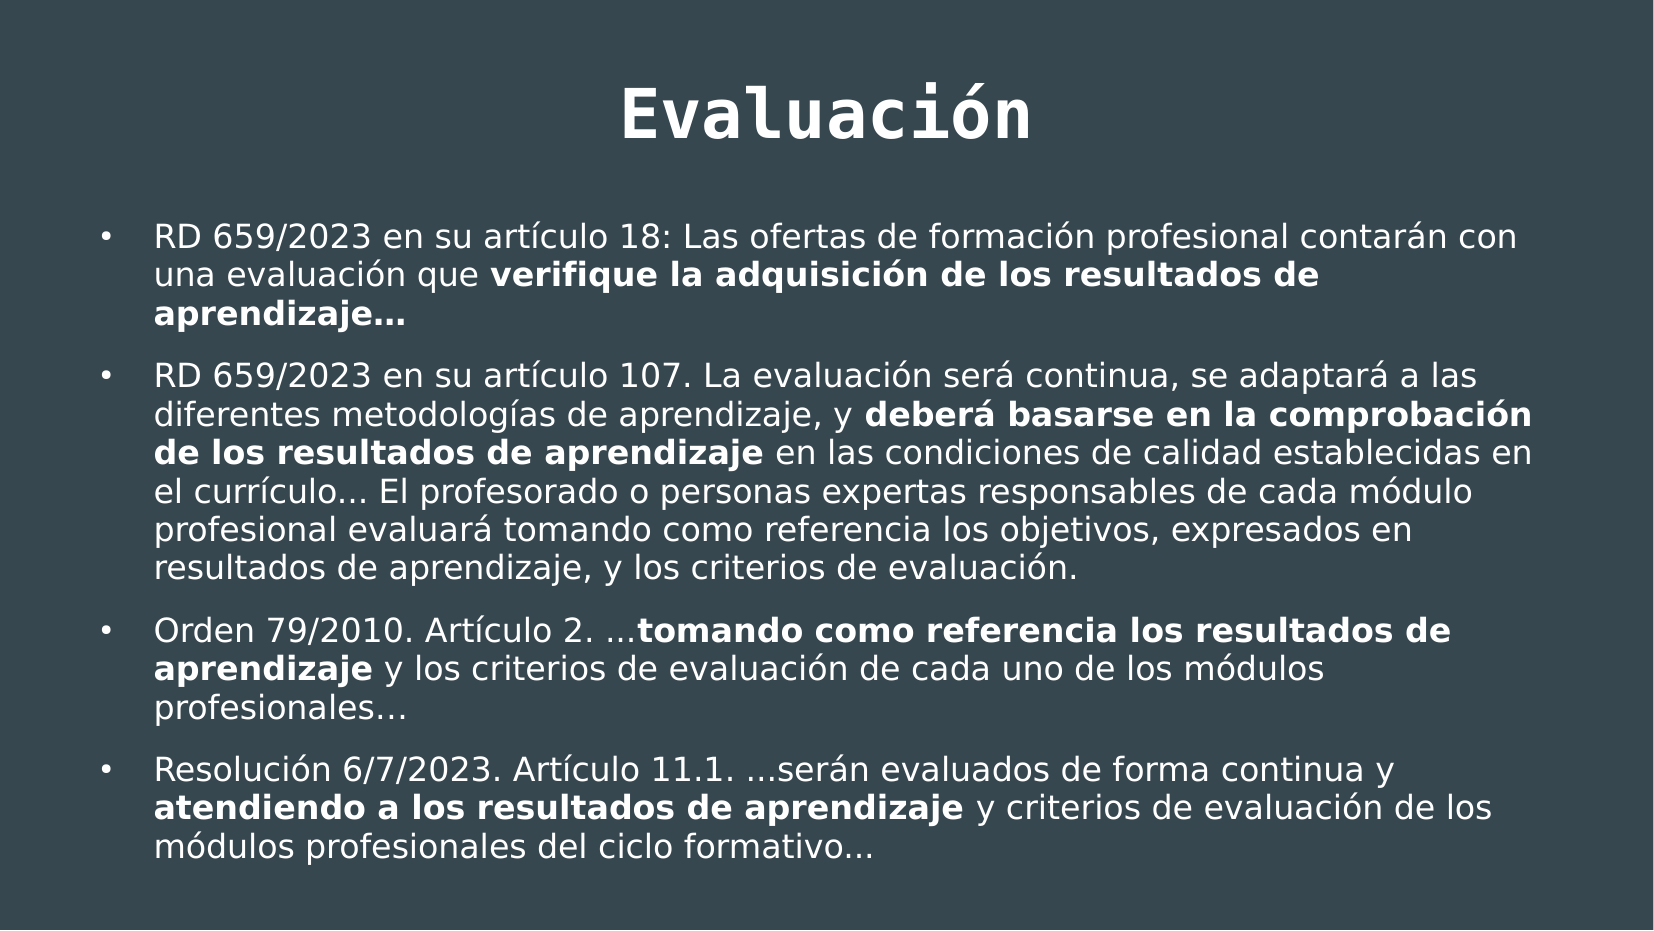

# Evaluación
RD 659/2023 en su artículo 18: Las ofertas de formación profesional contarán con una evaluación que verifique la adquisición de los resultados de aprendizaje…
RD 659/2023 en su artículo 107. La evaluación será continua, se adaptará a las diferentes metodologías de aprendizaje, y deberá basarse en la comprobación de los resultados de aprendizaje en las condiciones de calidad establecidas en el currículo... El profesorado o personas expertas responsables de cada módulo profesional evaluará tomando como referencia los objetivos, expresados en resultados de aprendizaje, y los criterios de evaluación.
Orden 79/2010. Artículo 2. ...tomando como referencia los resultados de aprendizaje y los criterios de evaluación de cada uno de los módulos profesionales…
Resolución 6/7/2023. Artículo 11.1. ...serán evaluados de forma continua y atendiendo a los resultados de aprendizaje y criterios de evaluación de los módulos profesionales del ciclo formativo...